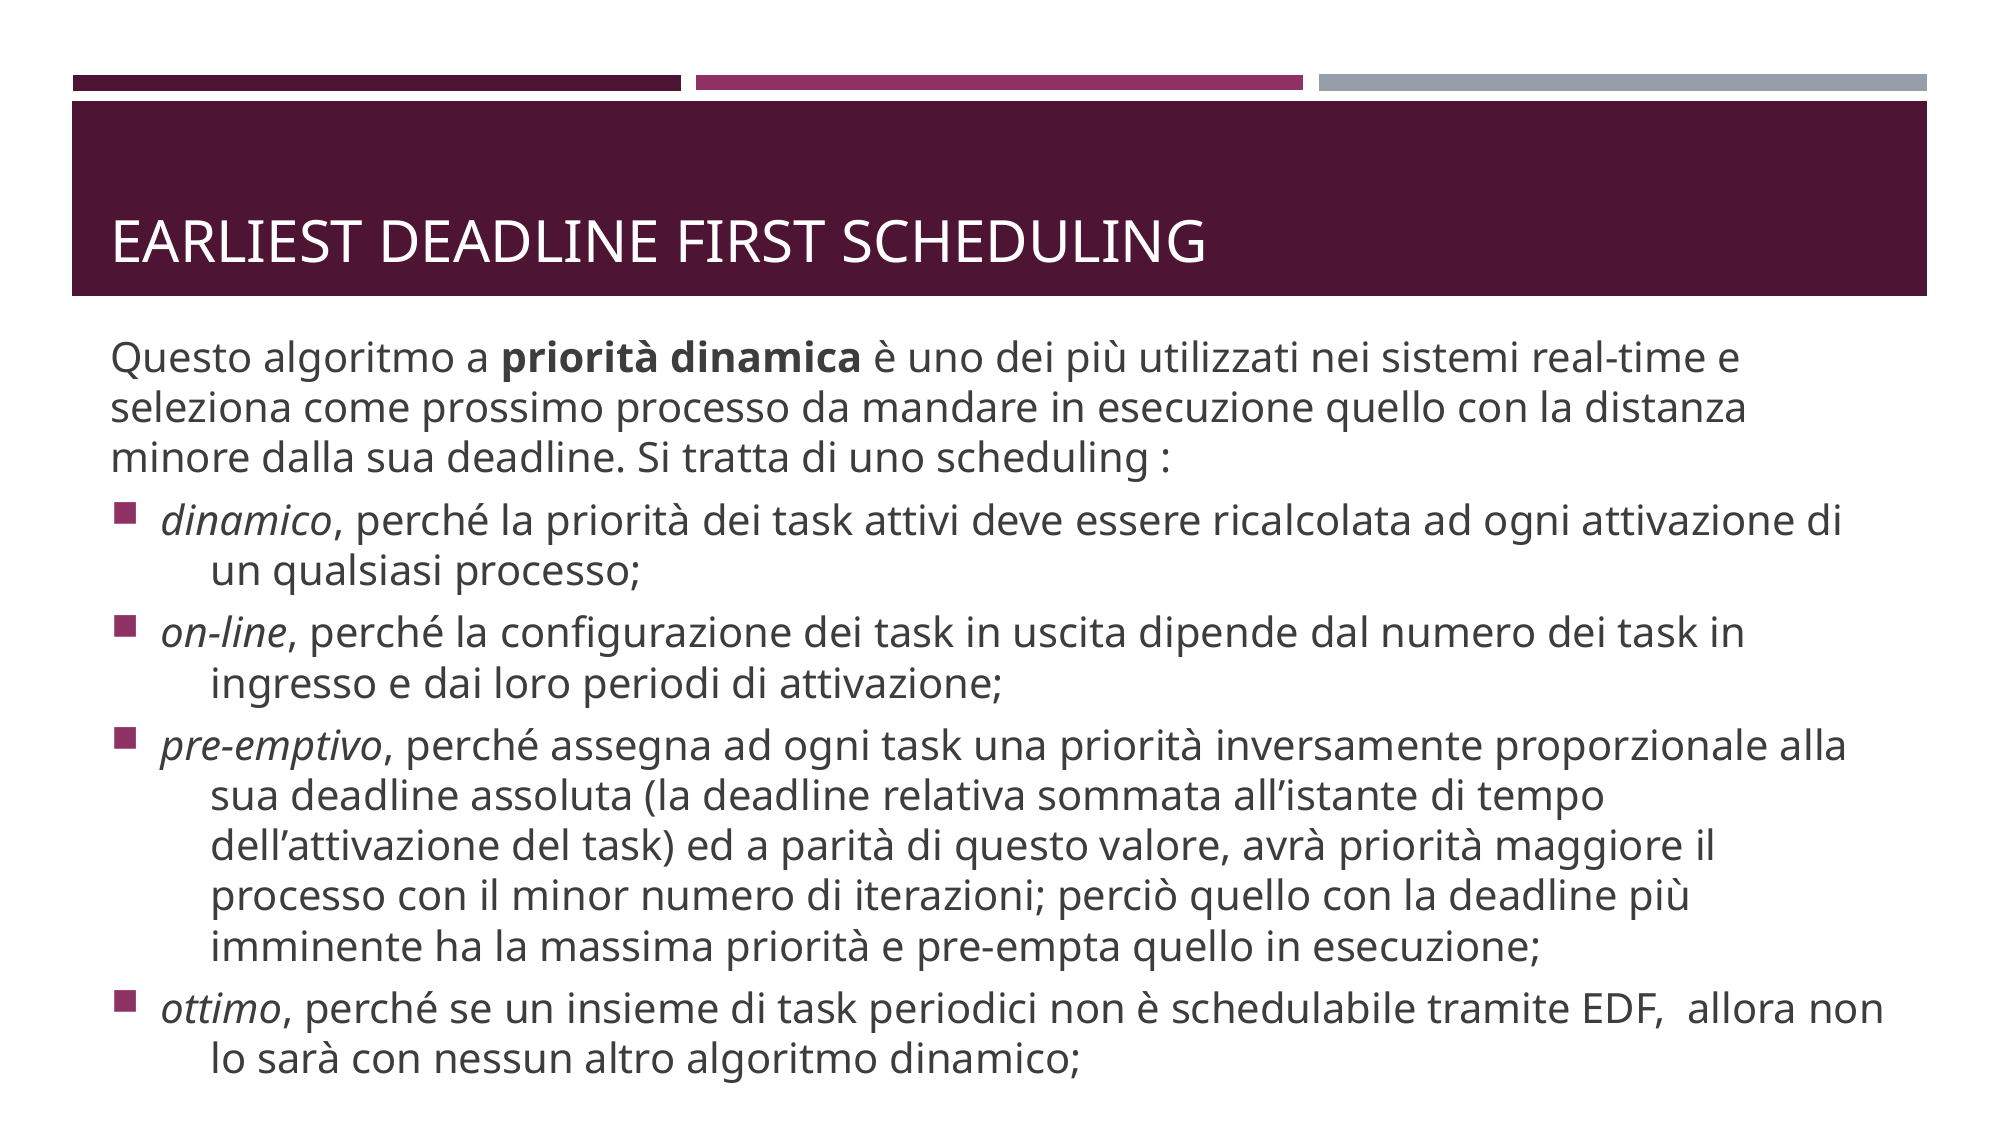

# Earliest deadline first scheduling
Questo algoritmo a priorità dinamica è uno dei più utilizzati nei sistemi real-time e seleziona come prossimo processo da mandare in esecuzione quello con la distanza minore dalla sua deadline. Si tratta di uno scheduling :
dinamico, perché la priorità dei task attivi deve essere ricalcolata ad ogni attivazione di un qualsiasi processo;
on-line, perché la configurazione dei task in uscita dipende dal numero dei task in ingresso e dai loro periodi di attivazione;
pre-emptivo, perché assegna ad ogni task una priorità inversamente proporzionale alla sua deadline assoluta (la deadline relativa sommata all’istante di tempo dell’attivazione del task) ed a parità di questo valore, avrà priorità maggiore il processo con il minor numero di iterazioni; perciò quello con la deadline più imminente ha la massima priorità e pre-empta quello in esecuzione;
ottimo, perché se un insieme di task periodici non è schedulabile tramite EDF, allora non lo sarà con nessun altro algoritmo dinamico;